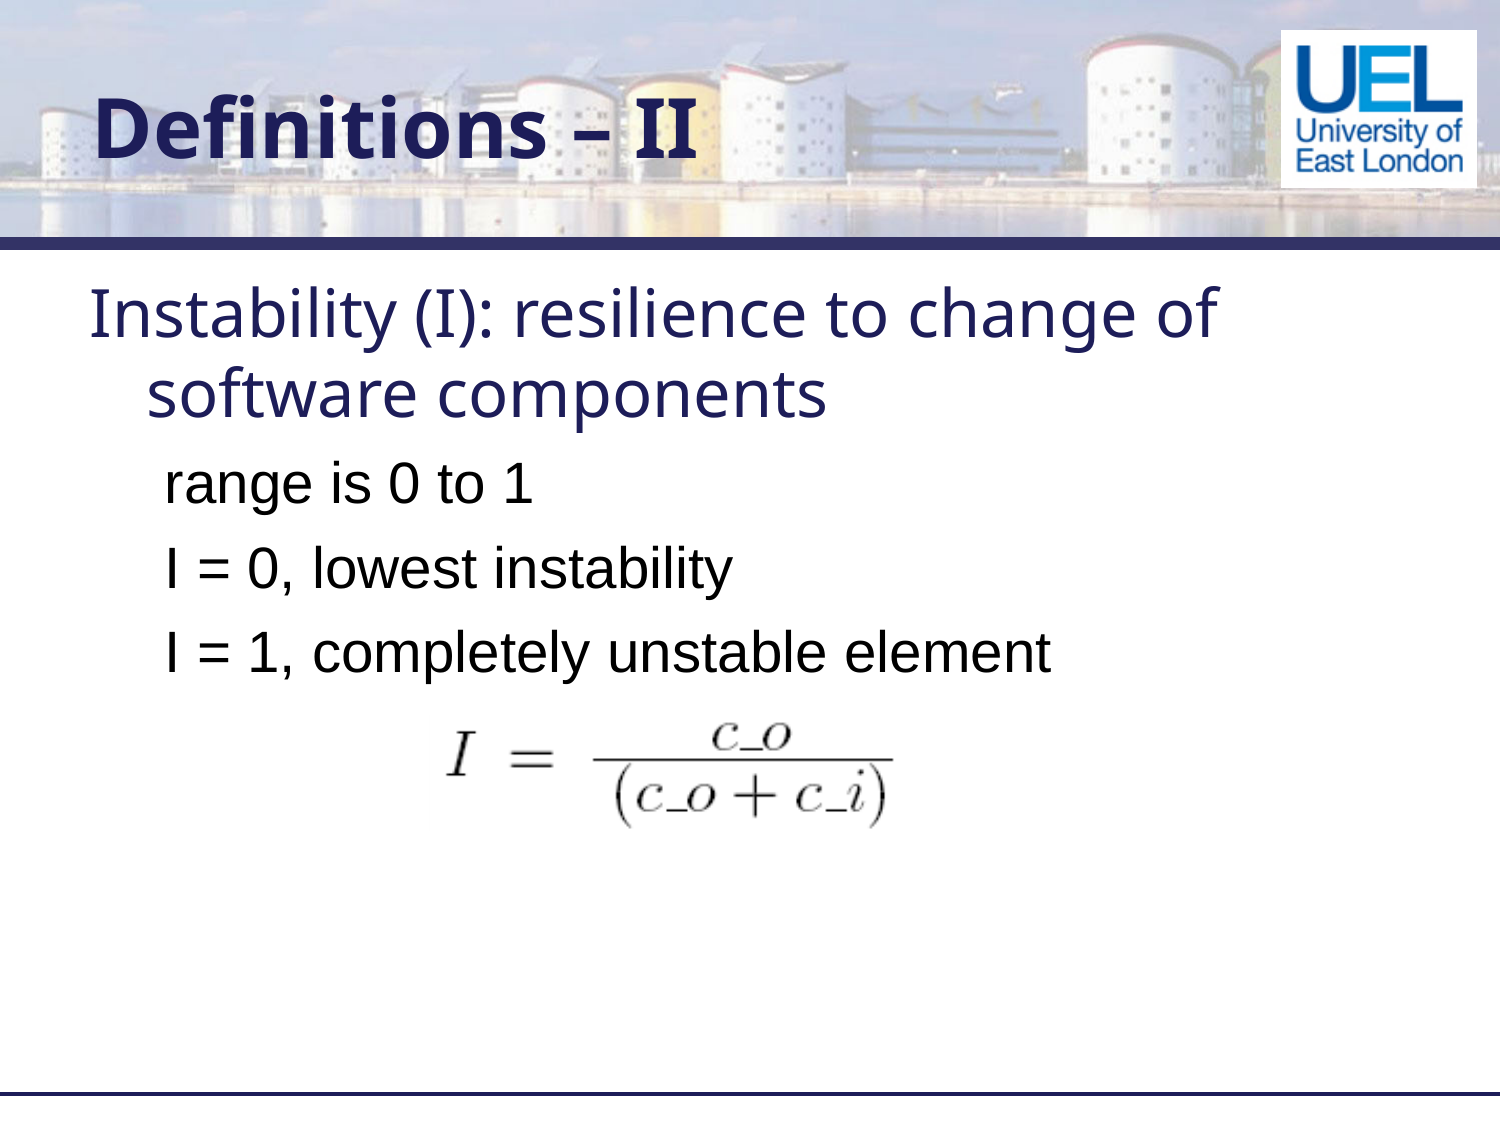

# Definitions – II
Instability (I): resilience to change of software components
range is 0 to 1
I = 0, lowest instability
I = 1, completely unstable element